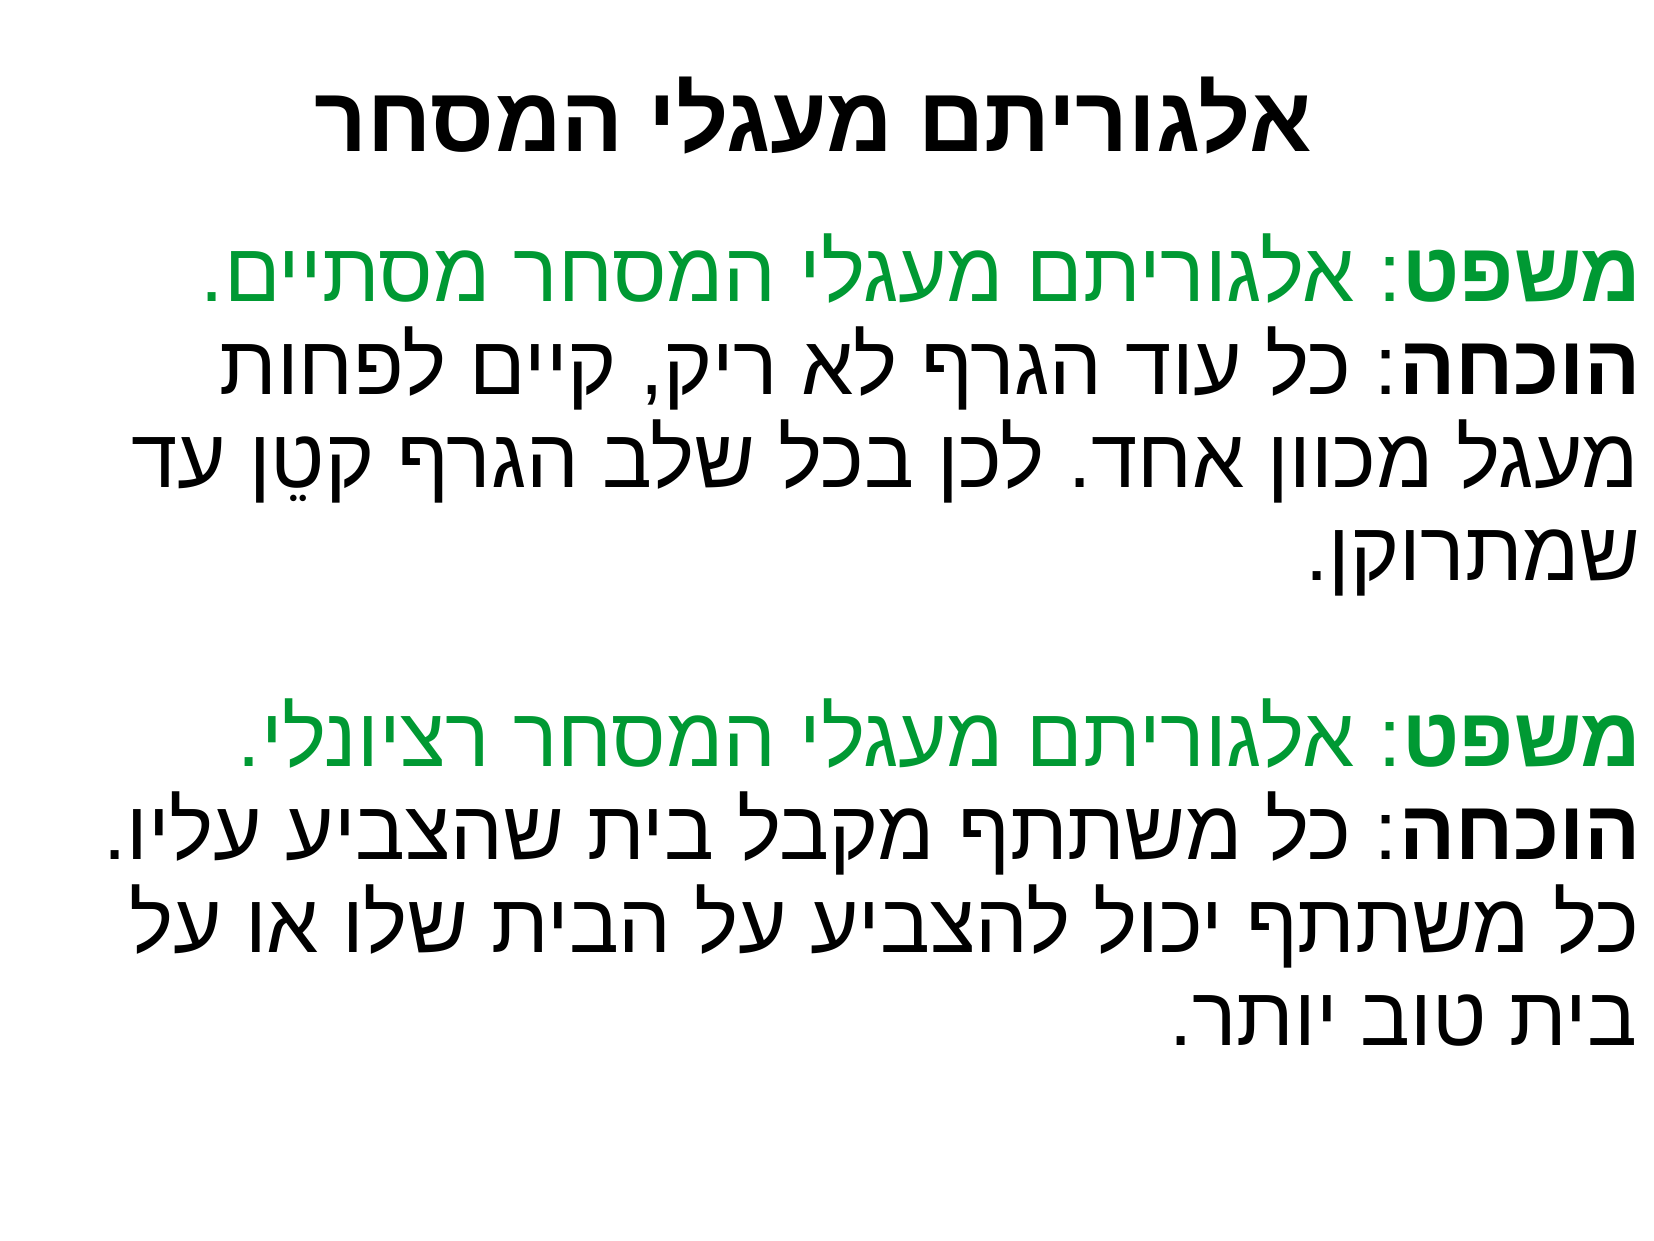

# אלגוריתם מעגלי המסחר
משפט: אלגוריתם מעגלי המסחר מסתיים.
הוכחה: כל עוד הגרף לא ריק, קיים לפחות מעגל מכוון אחד. לכן בכל שלב הגרף קטֵן עד שמתרוקן.
משפט: אלגוריתם מעגלי המסחר רציונלי.
הוכחה: כל משתתף מקבל בית שהצביע עליו. כל משתתף יכול להצביע על הבית שלו או על בית טוב יותר.